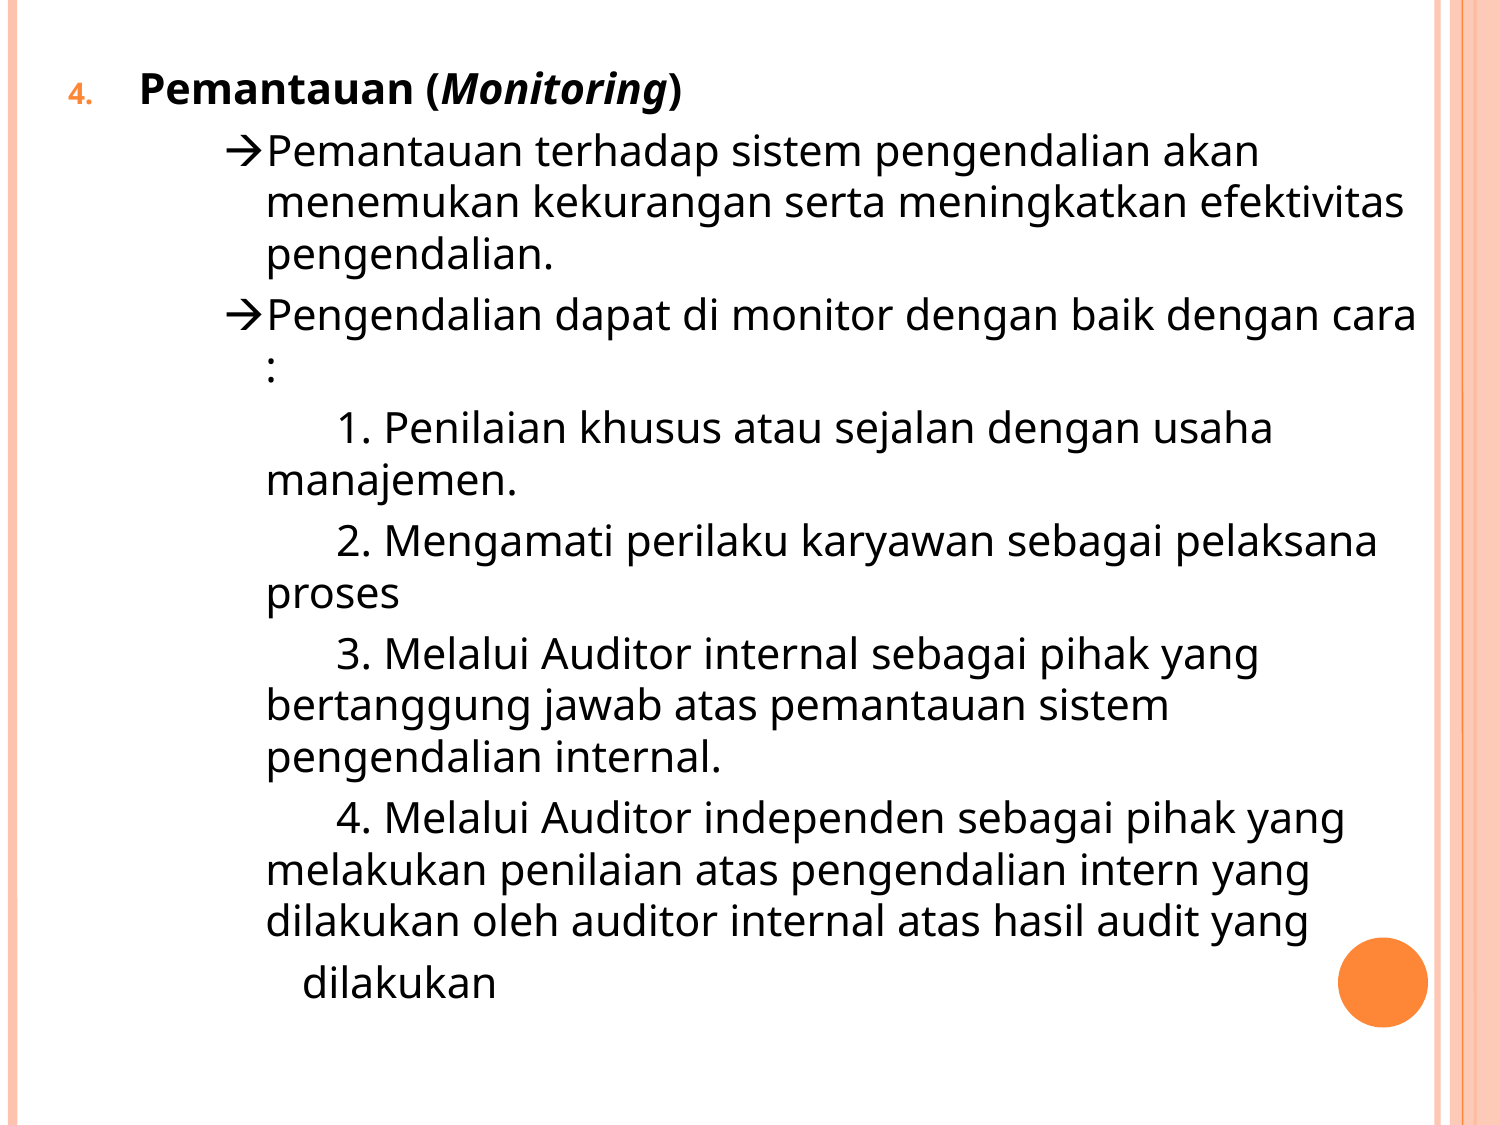

# Pemantauan (Monitoring)
Pemantauan terhadap sistem pengendalian akan menemukan kekurangan serta meningkatkan efektivitas pengendalian.
Pengendalian dapat di monitor dengan baik dengan cara :
	1. Penilaian khusus atau sejalan dengan usaha 		manajemen.
	2. Mengamati perilaku karyawan sebagai pelaksana 	proses
	3. Melalui Auditor internal sebagai pihak yang 	bertanggung jawab atas pemantauan sistem 	pengendalian internal.
	4. Melalui Auditor independen sebagai pihak yang 	melakukan penilaian atas pengendalian intern yang 	dilakukan oleh auditor internal atas hasil audit yang
 dilakukan